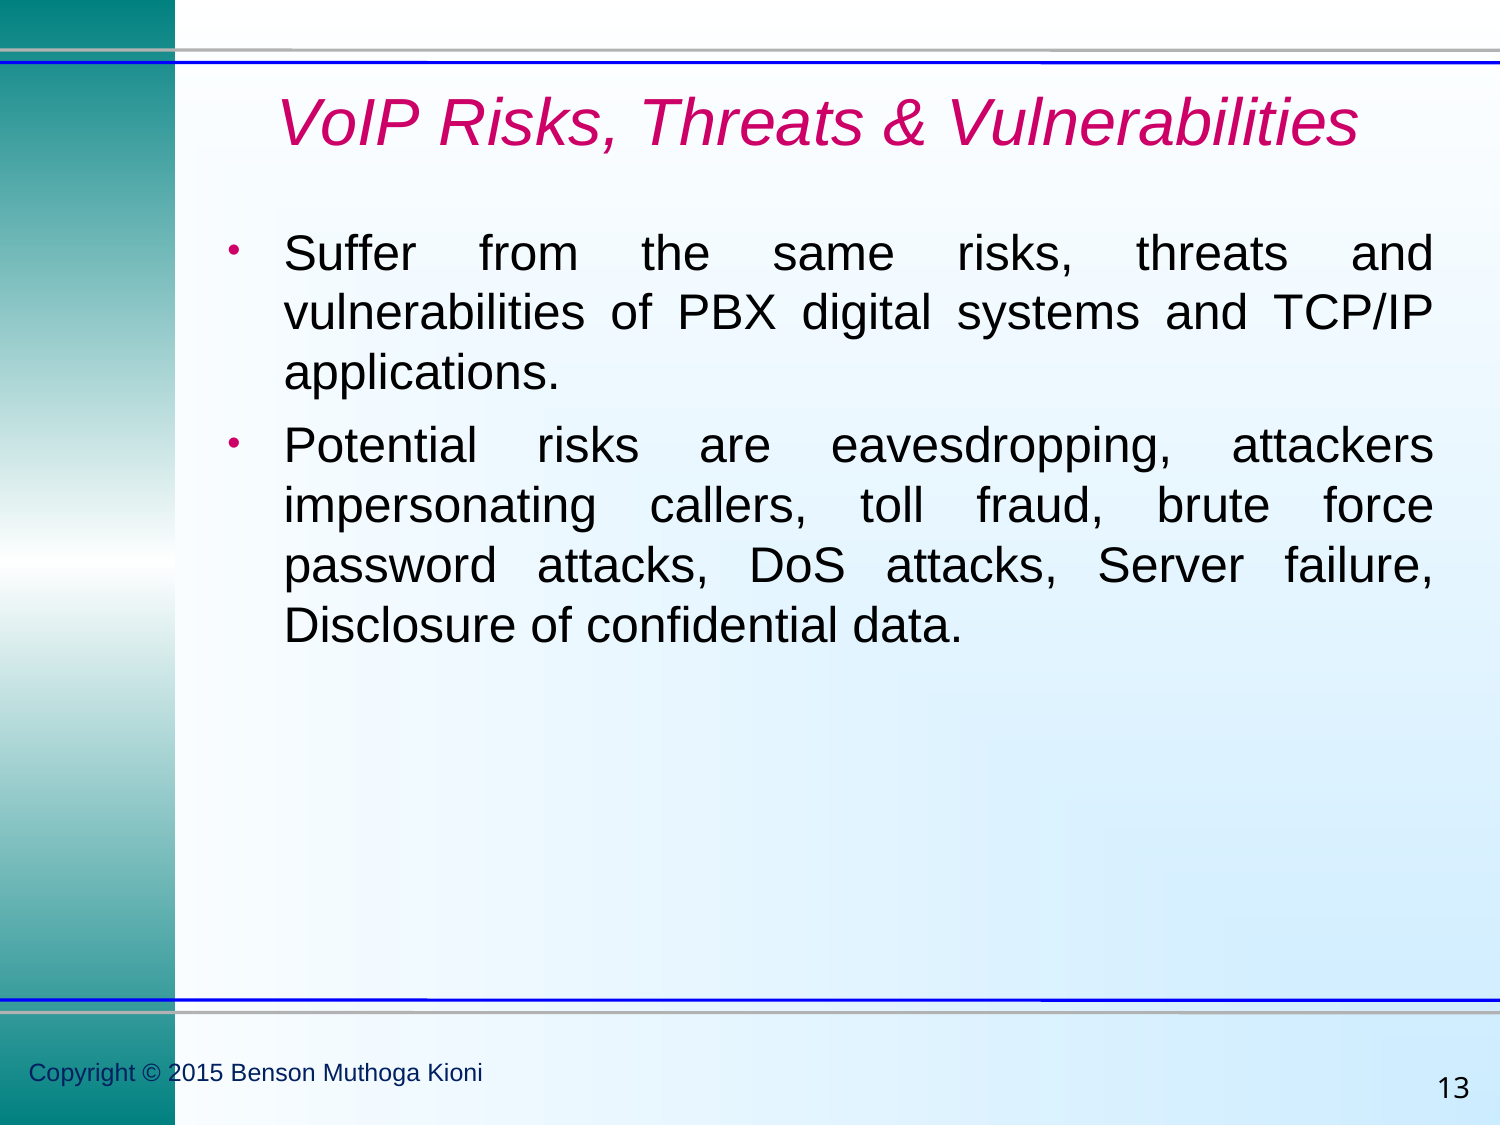

VoIP Risks, Threats & Vulnerabilities
Suffer from the same risks, threats and vulnerabilities of PBX digital systems and TCP/IP applications.
Potential risks are eavesdropping, attackers impersonating callers, toll fraud, brute force password attacks, DoS attacks, Server failure, Disclosure of confidential data.